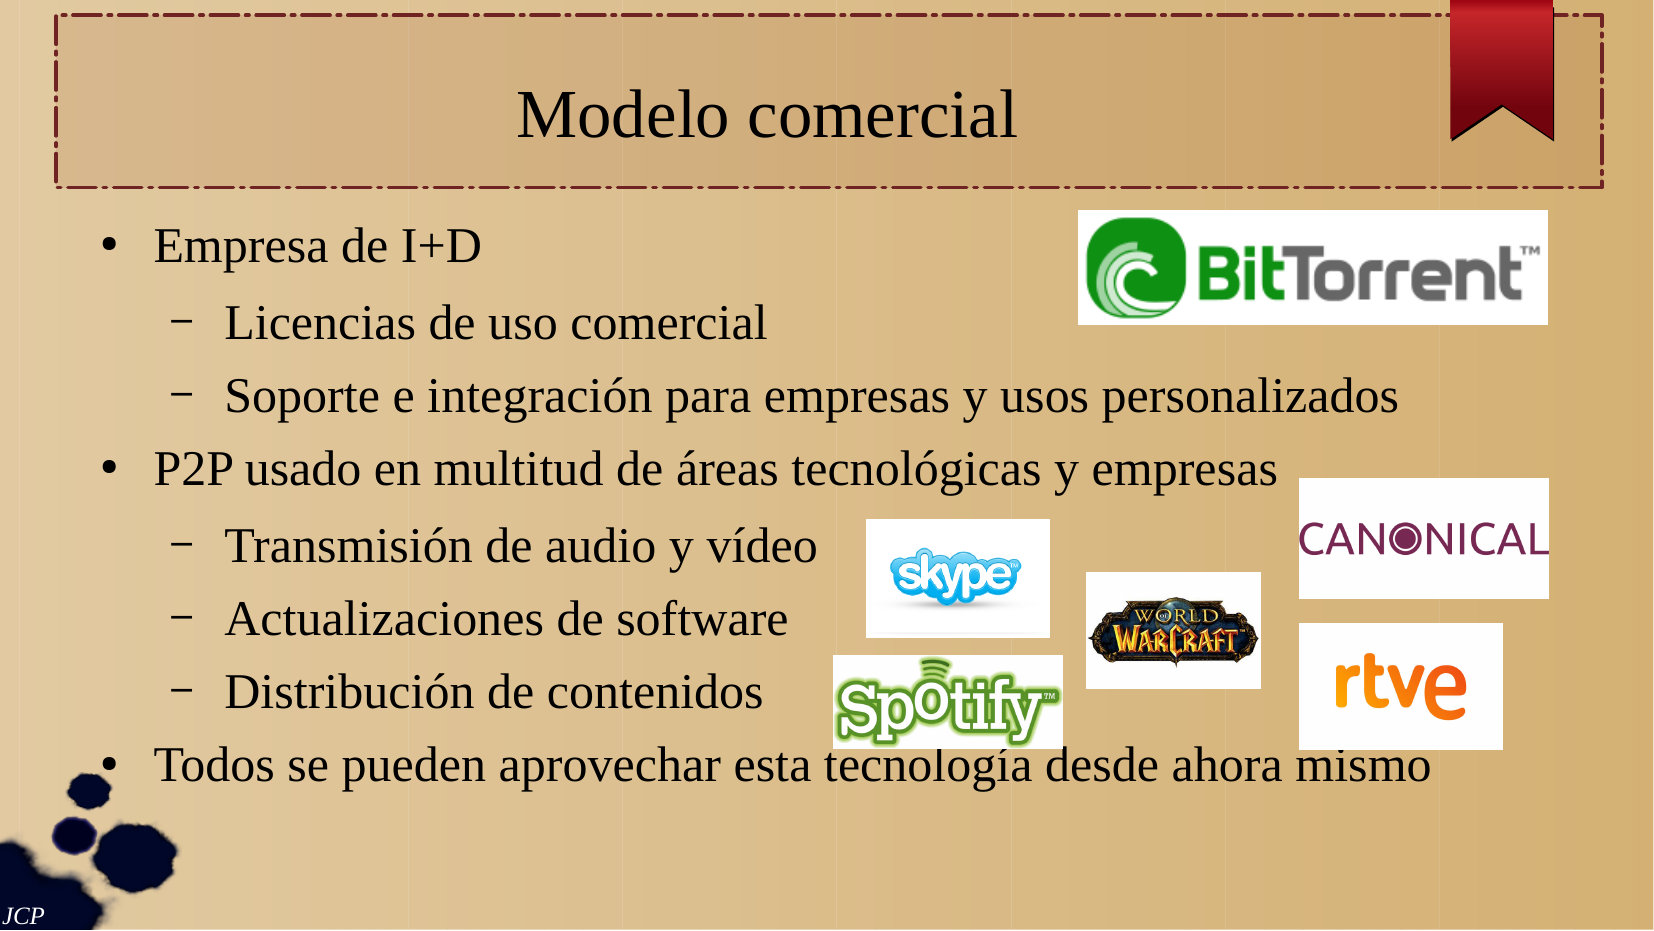

# Modelo comercial
Empresa de I+D
Licencias de uso comercial
Soporte e integración para empresas y usos personalizados
P2P usado en multitud de áreas tecnológicas y empresas
Transmisión de audio y vídeo
Actualizaciones de software
Distribución de contenidos
Todos se pueden aprovechar esta tecnología desde ahora mismo
JCP